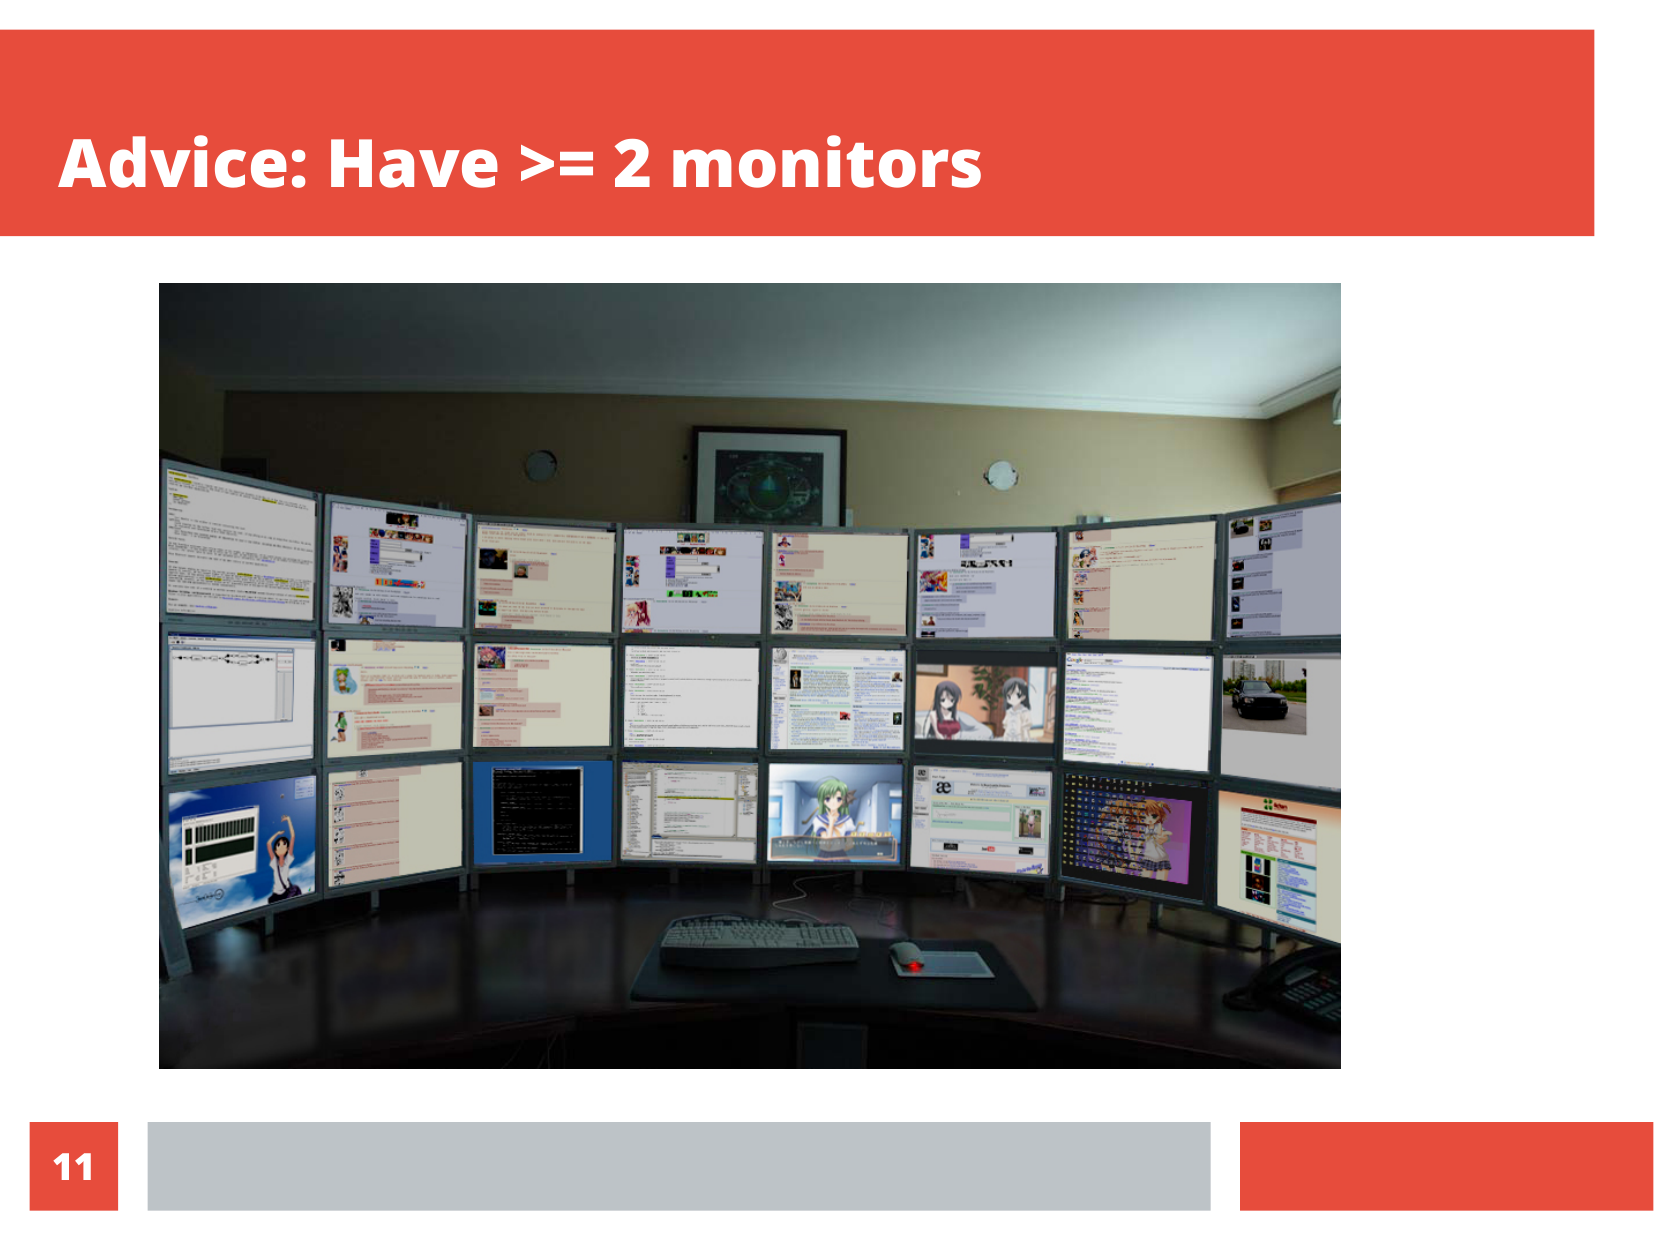

# Advice: Have >= 2 monitors
11